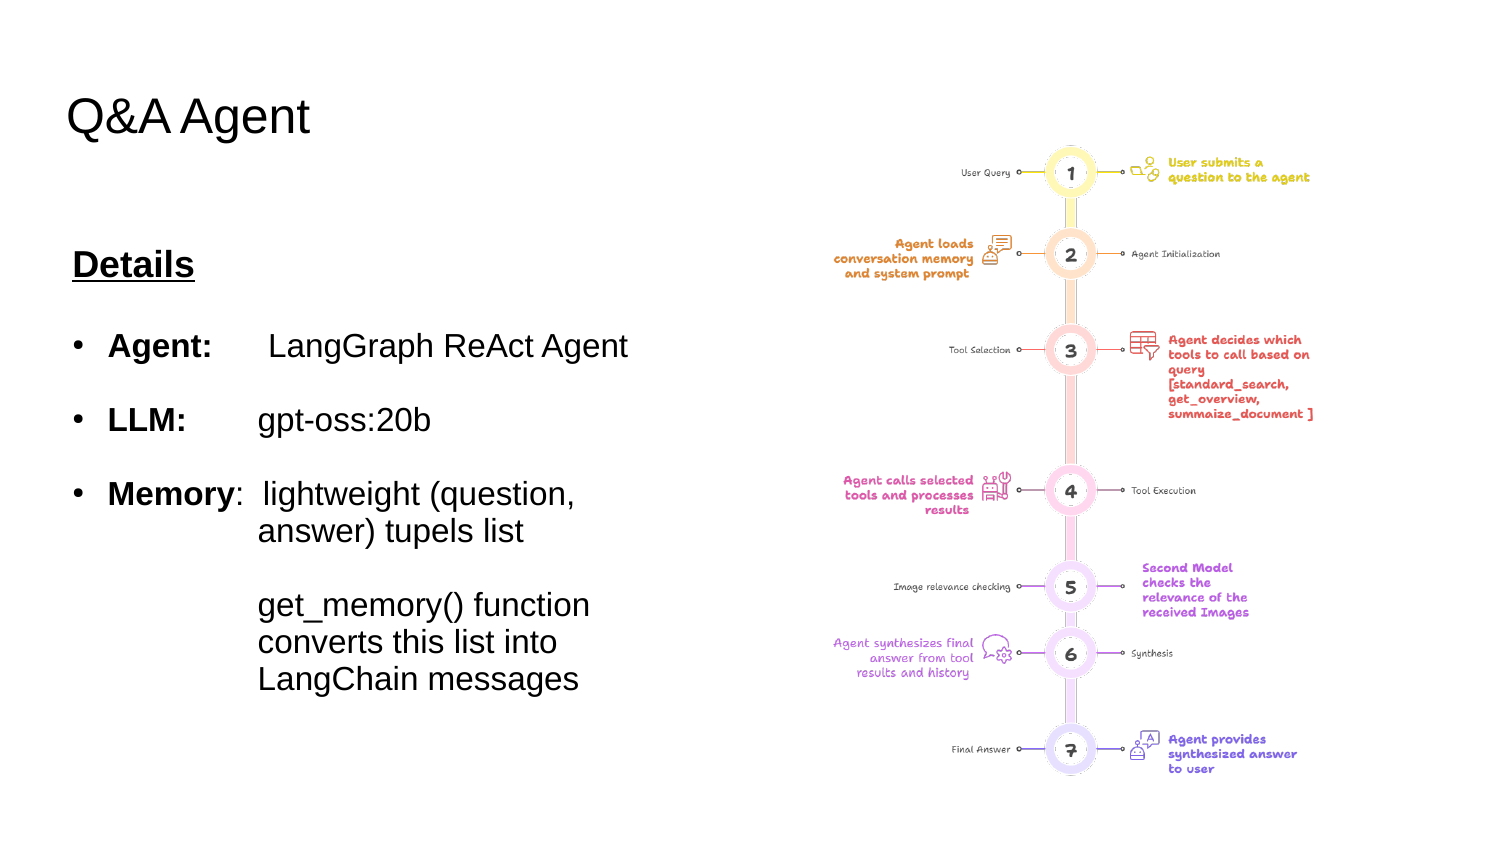

# Q&A Agent
Details
Agent: LangGraph ReAct Agent
LLM: 	gpt-oss:20b
Memory: lightweight (question, 			answer) tupels list
		get_memory() function 			converts this list into 			LangChain messages